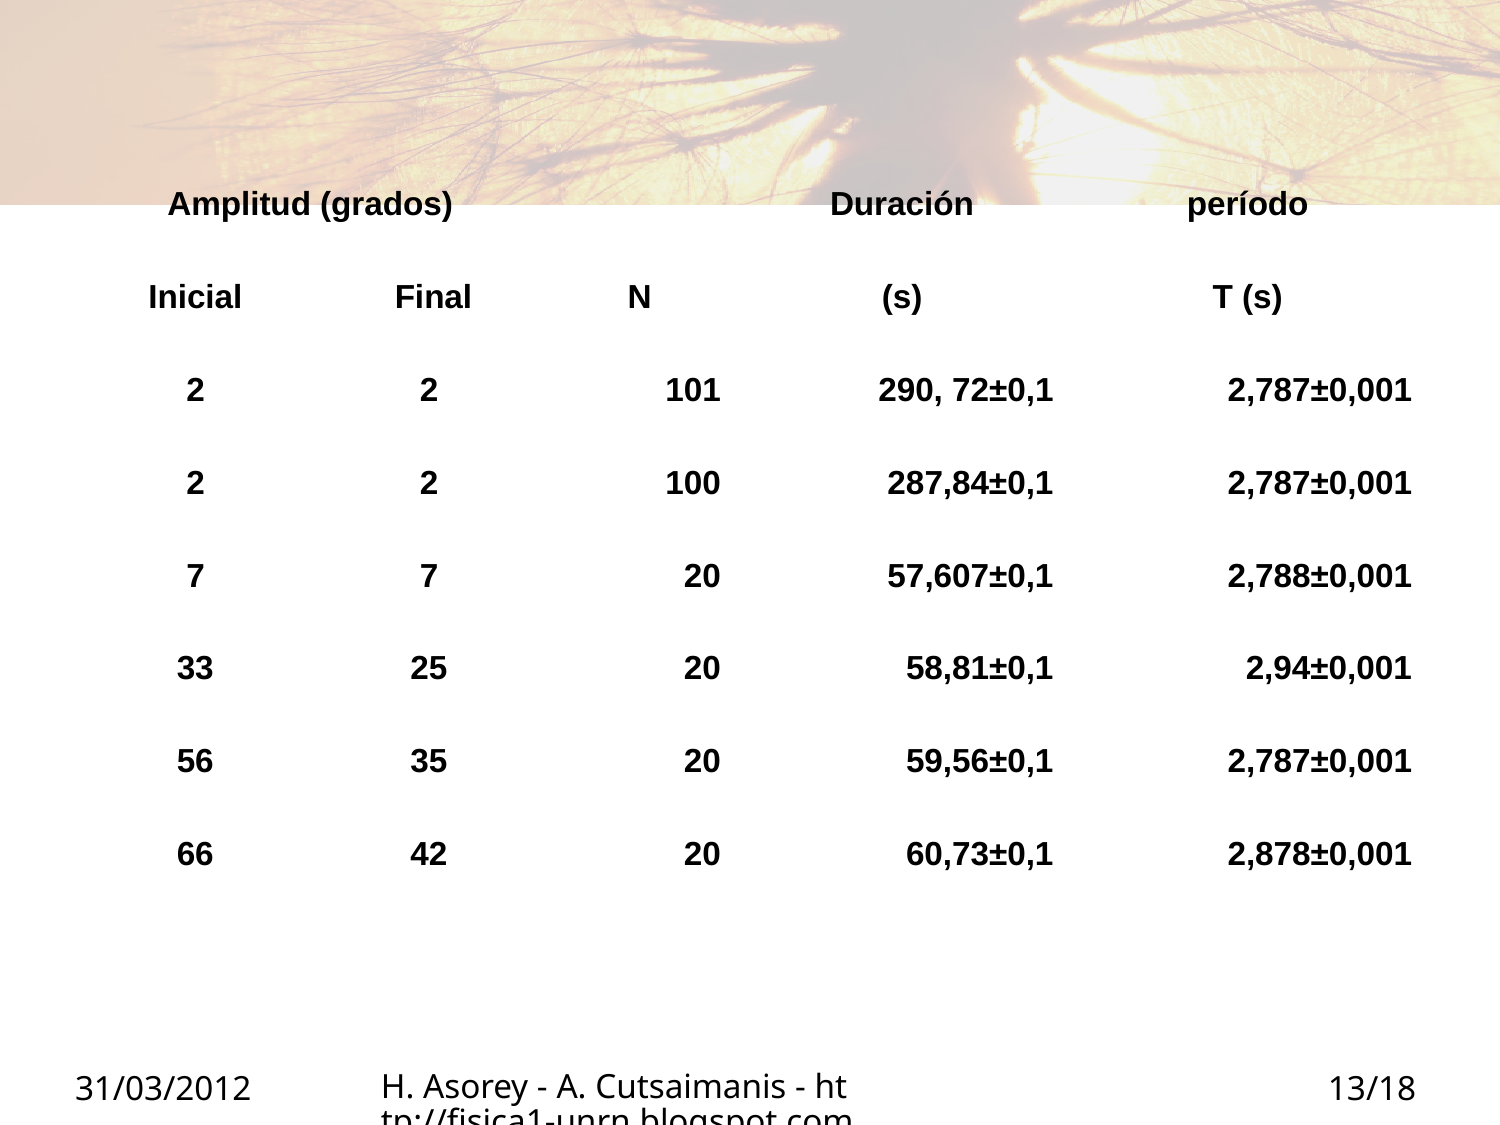

| Amplitud (grados) | | N | Duración | período |
| --- | --- | --- | --- | --- |
| Inicial | Final | | (s) | T (s) |
| 2 | 2 | 101 | 290, 72±0,1 | 2,787±0,001 |
| 2 | 2 | 100 | 287,84±0,1 | 2,787±0,001 |
| 7 | 7 | 20 | 57,607±0,1 | 2,788±0,001 |
| 33 | 25 | 20 | 58,81±0,1 | 2,94±0,001 |
| 56 | 35 | 20 | 59,56±0,1 | 2,787±0,001 |
| 66 | 42 | 20 | 60,73±0,1 | 2,878±0,001 |
H. Asorey - A. Cutsaimanis - http://fisica1-unrn.blogspot.com
31/03/2012
13